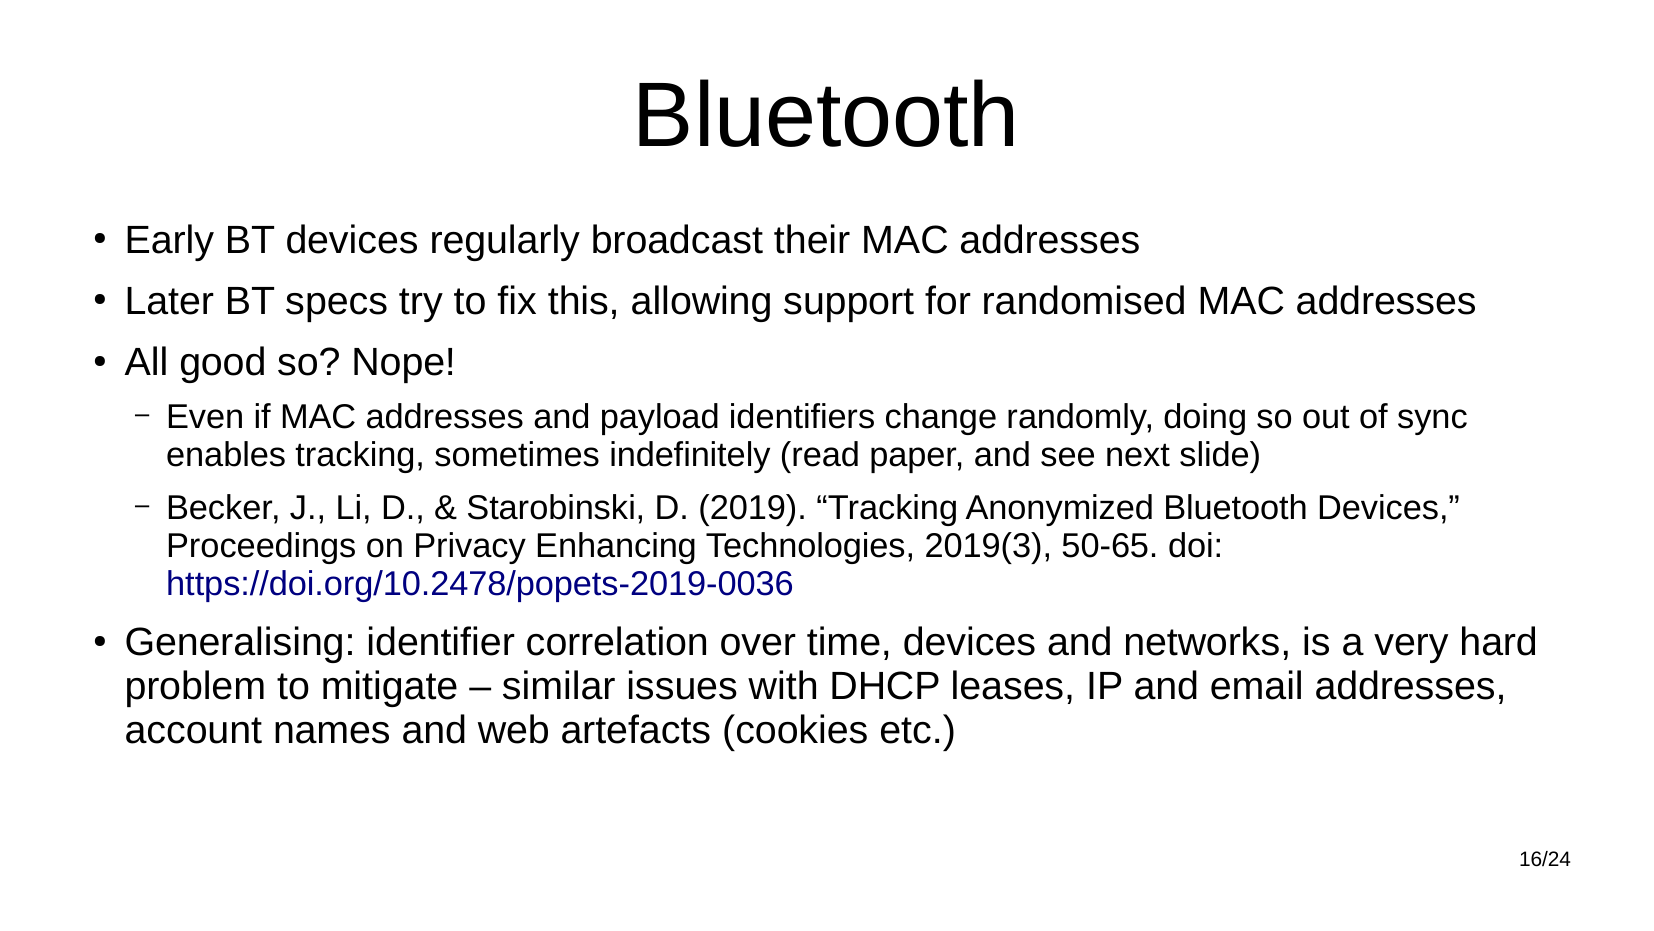

# Bluetooth
Early BT devices regularly broadcast their MAC addresses
Later BT specs try to fix this, allowing support for randomised MAC addresses
All good so? Nope!
Even if MAC addresses and payload identifiers change randomly, doing so out of sync enables tracking, sometimes indefinitely (read paper, and see next slide)
Becker, J., Li, D., & Starobinski, D. (2019). “Tracking Anonymized Bluetooth Devices,” Proceedings on Privacy Enhancing Technologies, 2019(3), 50-65. doi: https://doi.org/10.2478/popets-2019-0036
Generalising: identifier correlation over time, devices and networks, is a very hard problem to mitigate – similar issues with DHCP leases, IP and email addresses, account names and web artefacts (cookies etc.)
16